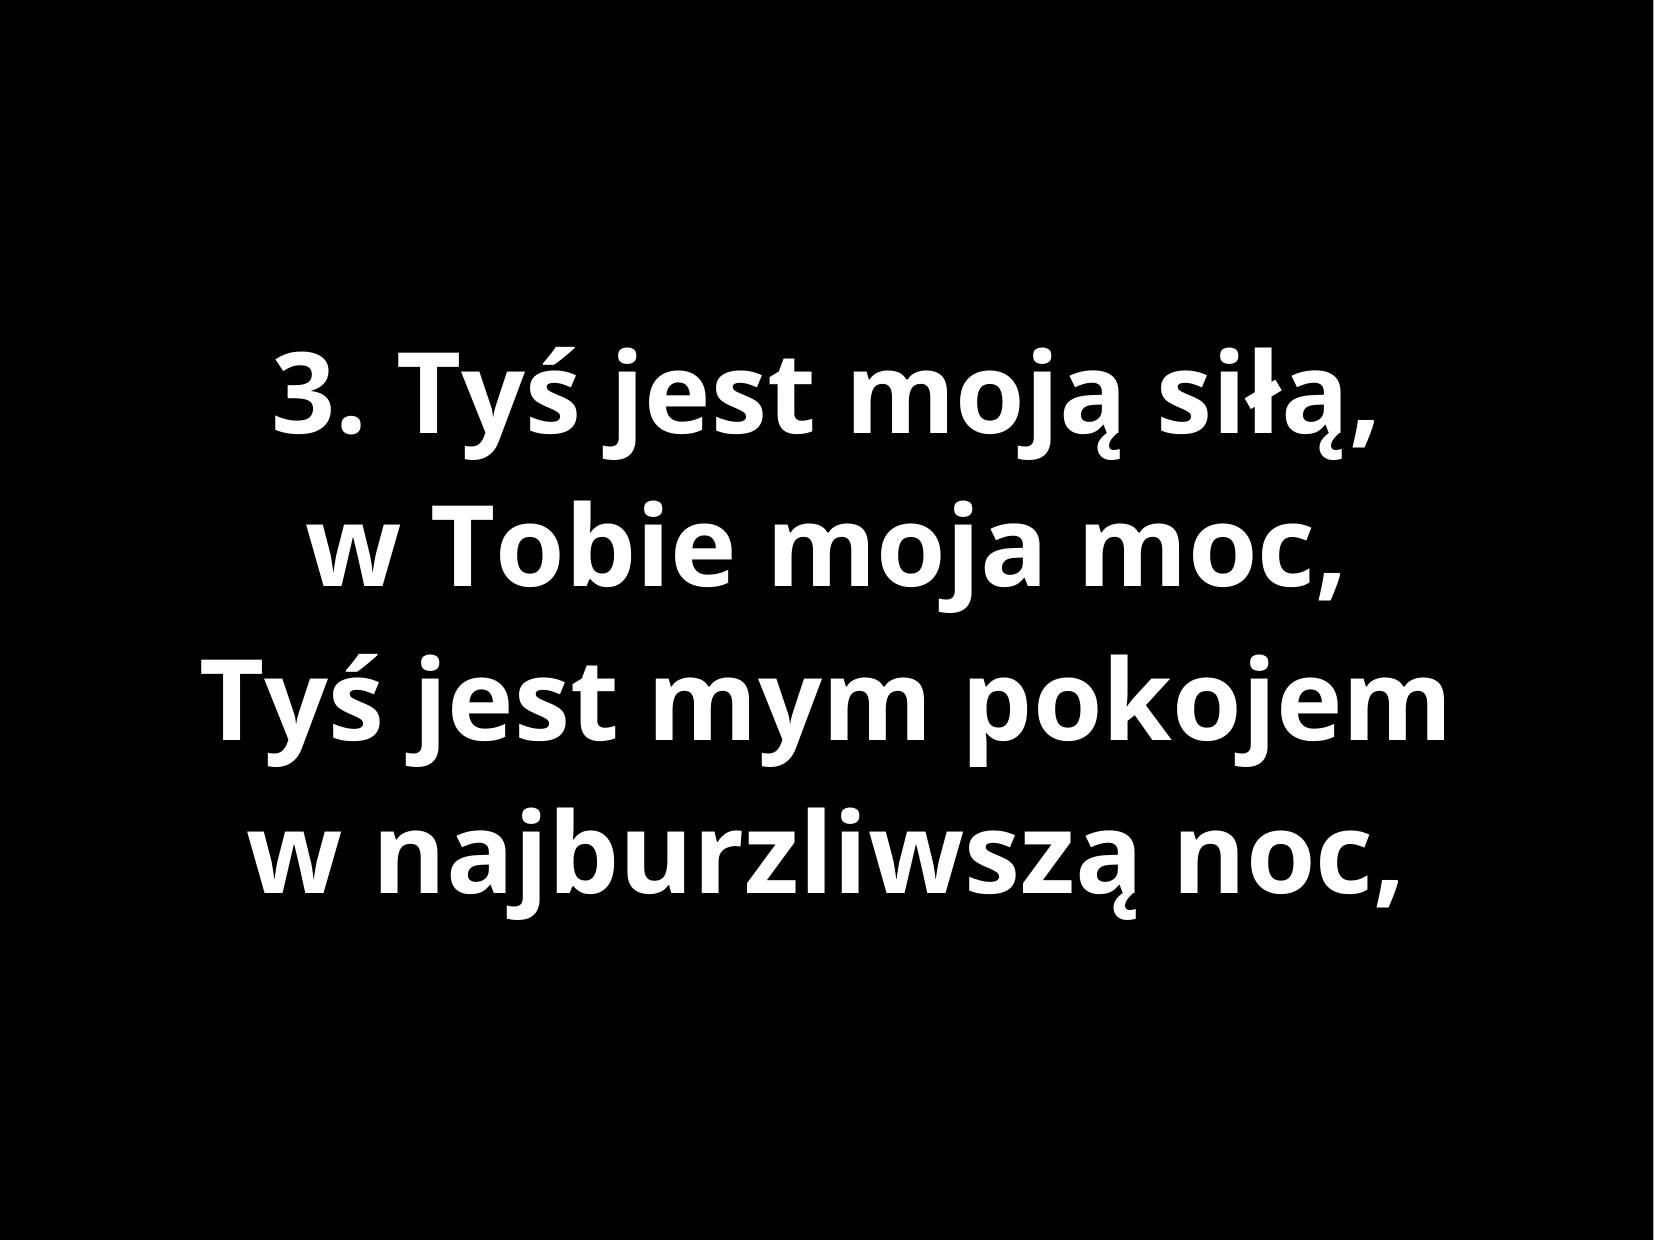

# 3. Tyś jest moją siłą, w Tobie moja moc, Tyś jest mym pokojem w najburzliwszą noc,